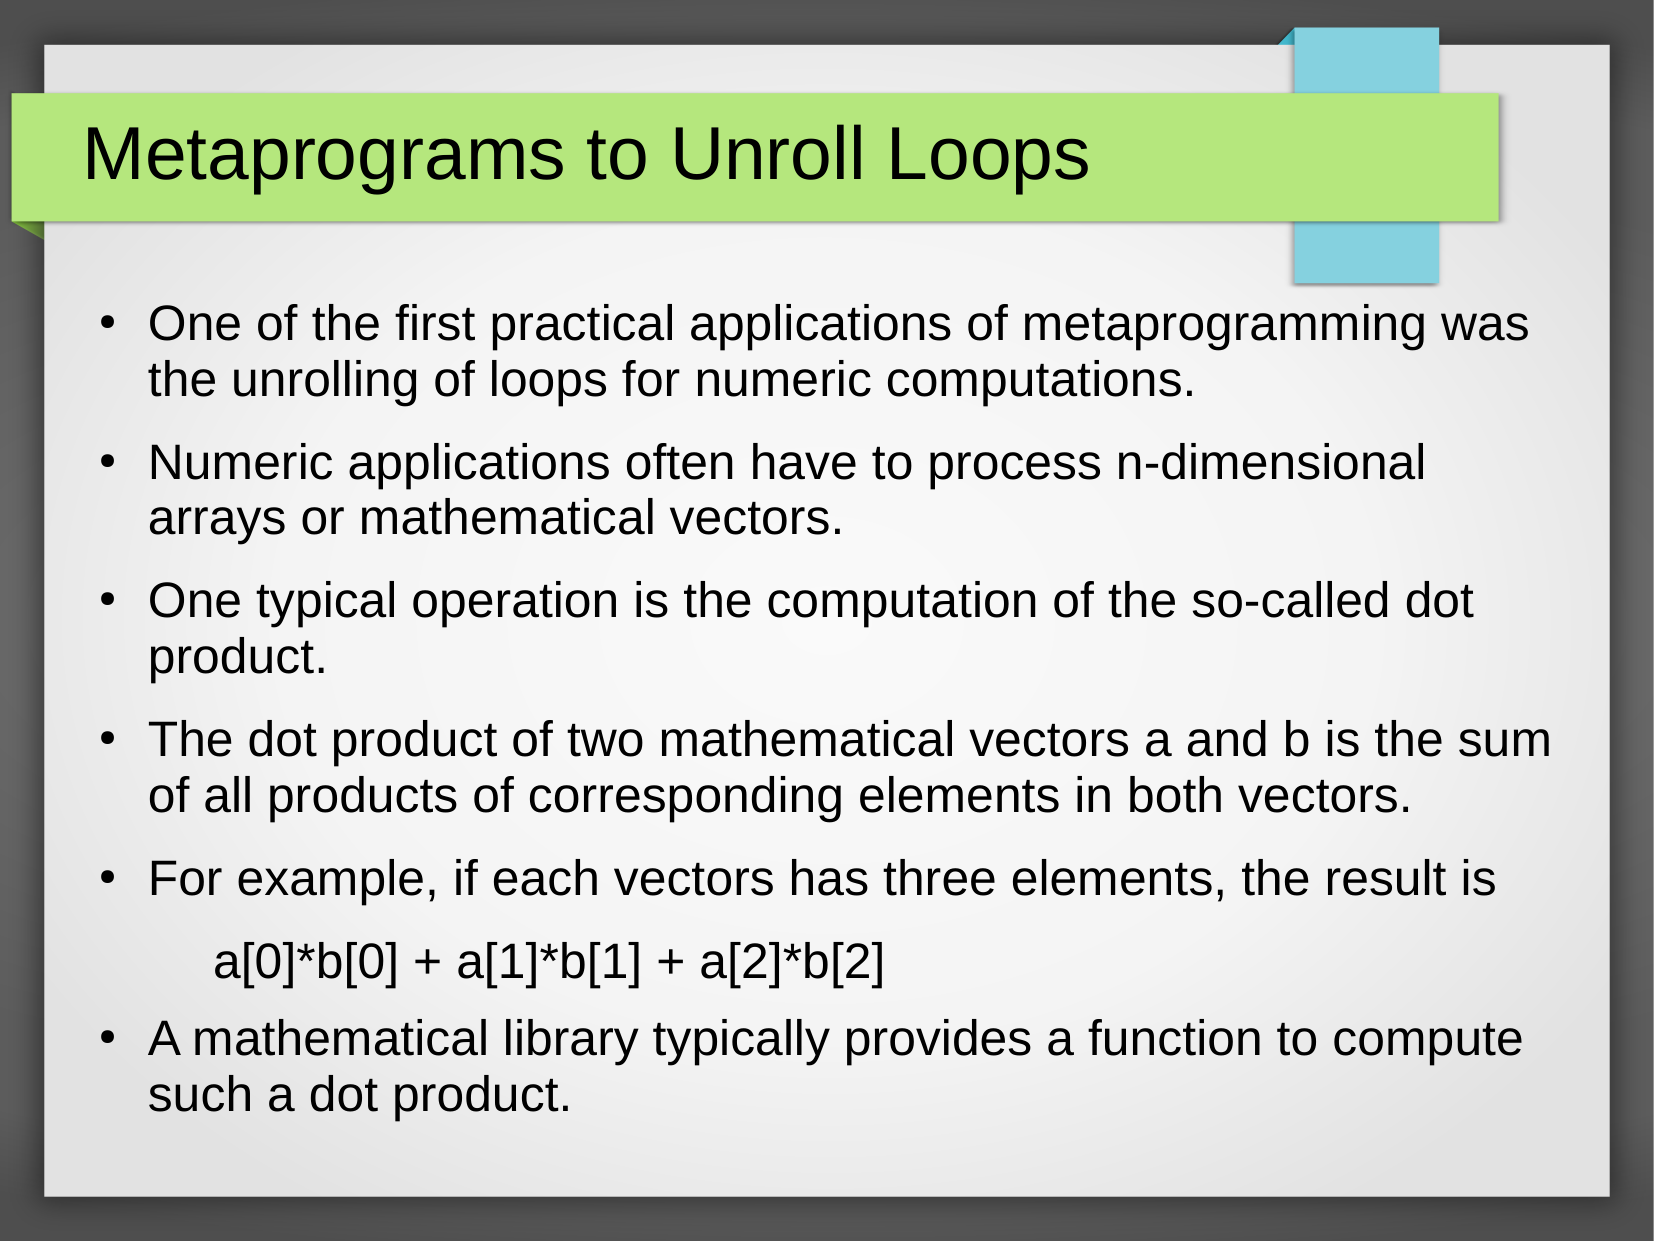

# Metaprograms to Unroll Loops
One of the first practical applications of metaprogramming was the unrolling of loops for numeric computations.
Numeric applications often have to process n-dimensional arrays or mathematical vectors.
One typical operation is the computation of the so-called dot product.
The dot product of two mathematical vectors a and b is the sum of all products of corresponding elements in both vectors.
For example, if each vectors has three elements, the result is
a[0]*b[0] + a[1]*b[1] + a[2]*b[2]
A mathematical library typically provides a function to compute such a dot product.